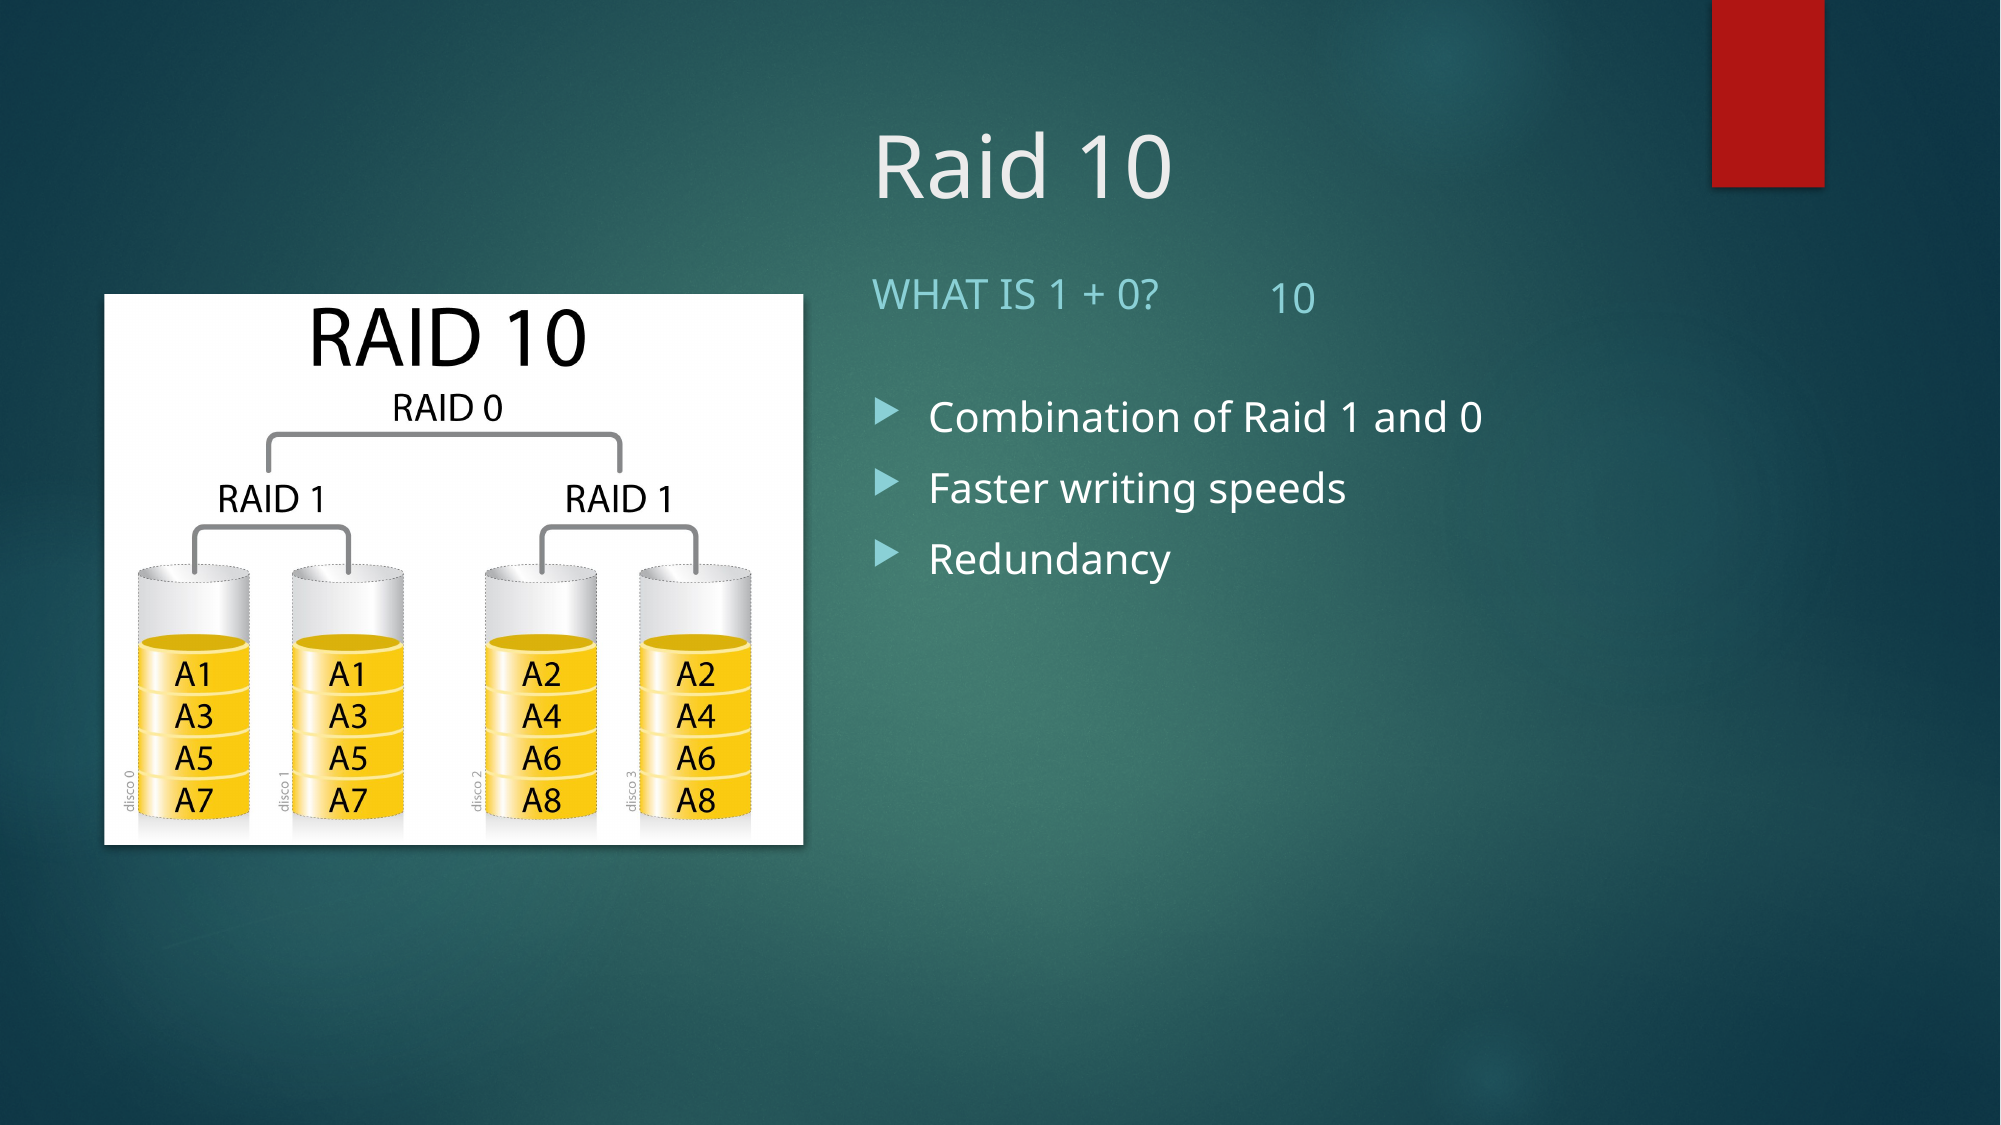

# Raid 10
What is 1 + 0?
10
Combination of Raid 1 and 0
Faster writing speeds
Redundancy